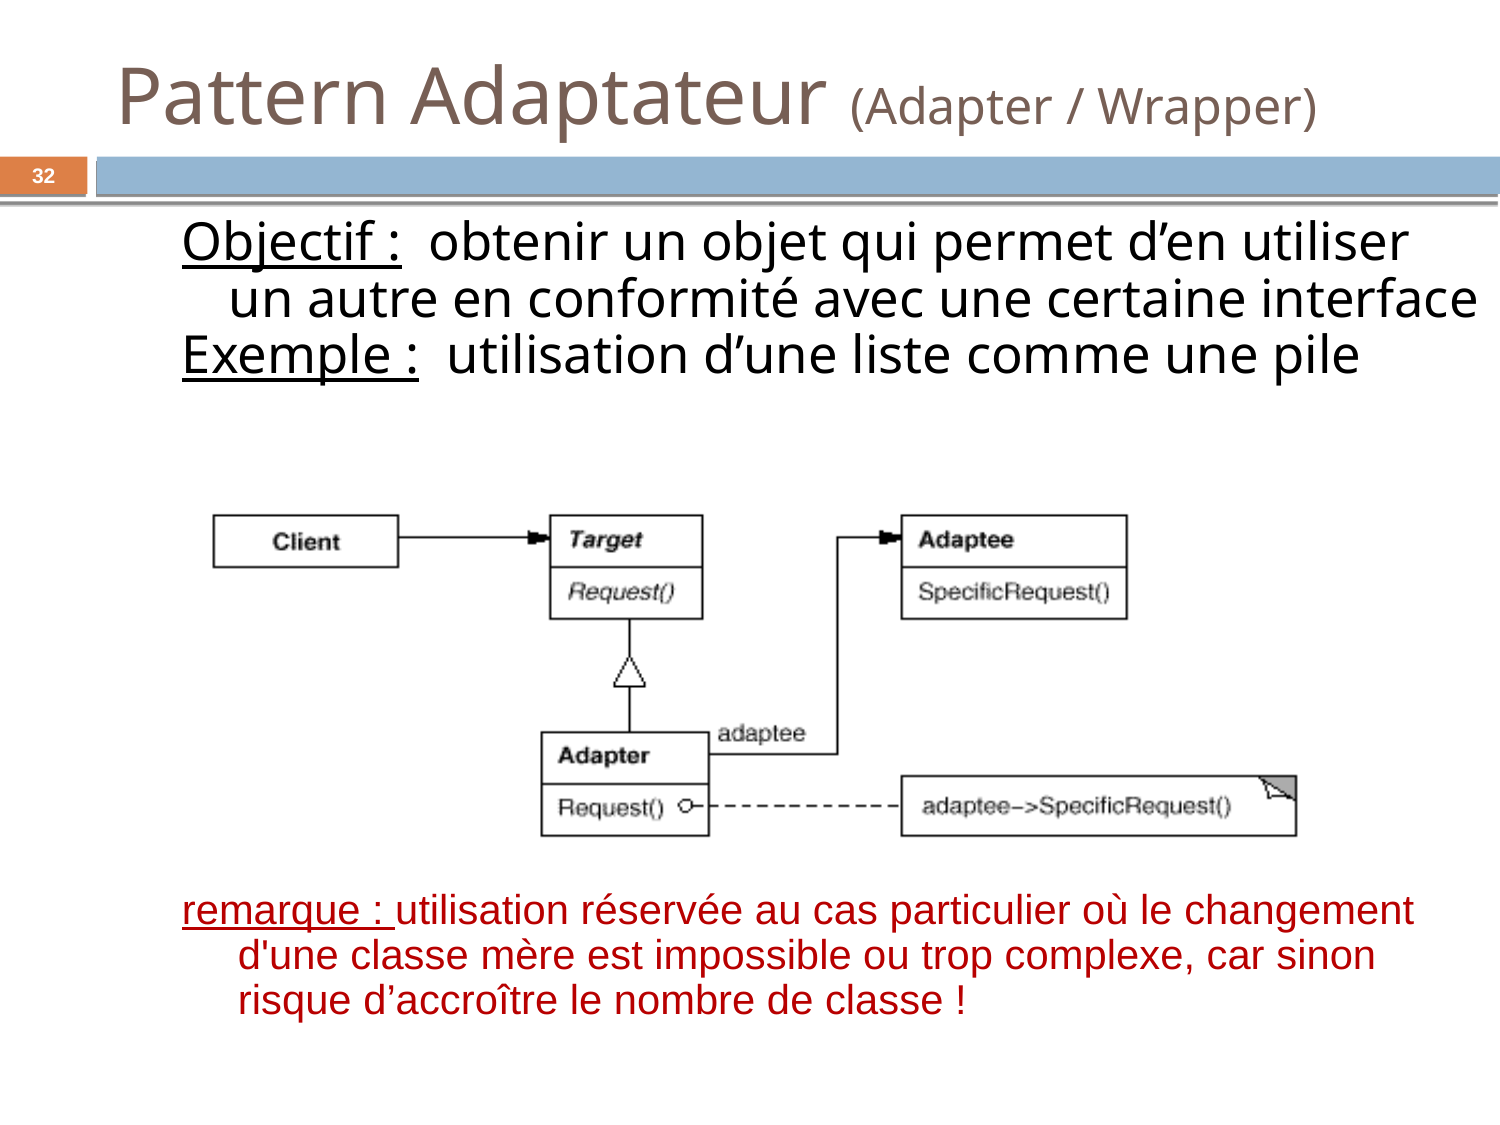

# Pattern Adaptateur (Adapter / Wrapper)
Objectif : obtenir un objet qui permet d’en utiliser un autre en conformité avec une certaine interface
Exemple : utilisation d’une liste comme une pile
remarque : utilisation réservée au cas particulier où le changement d'une classe mère est impossible ou trop complexe, car sinon risque d’accroître le nombre de classe !